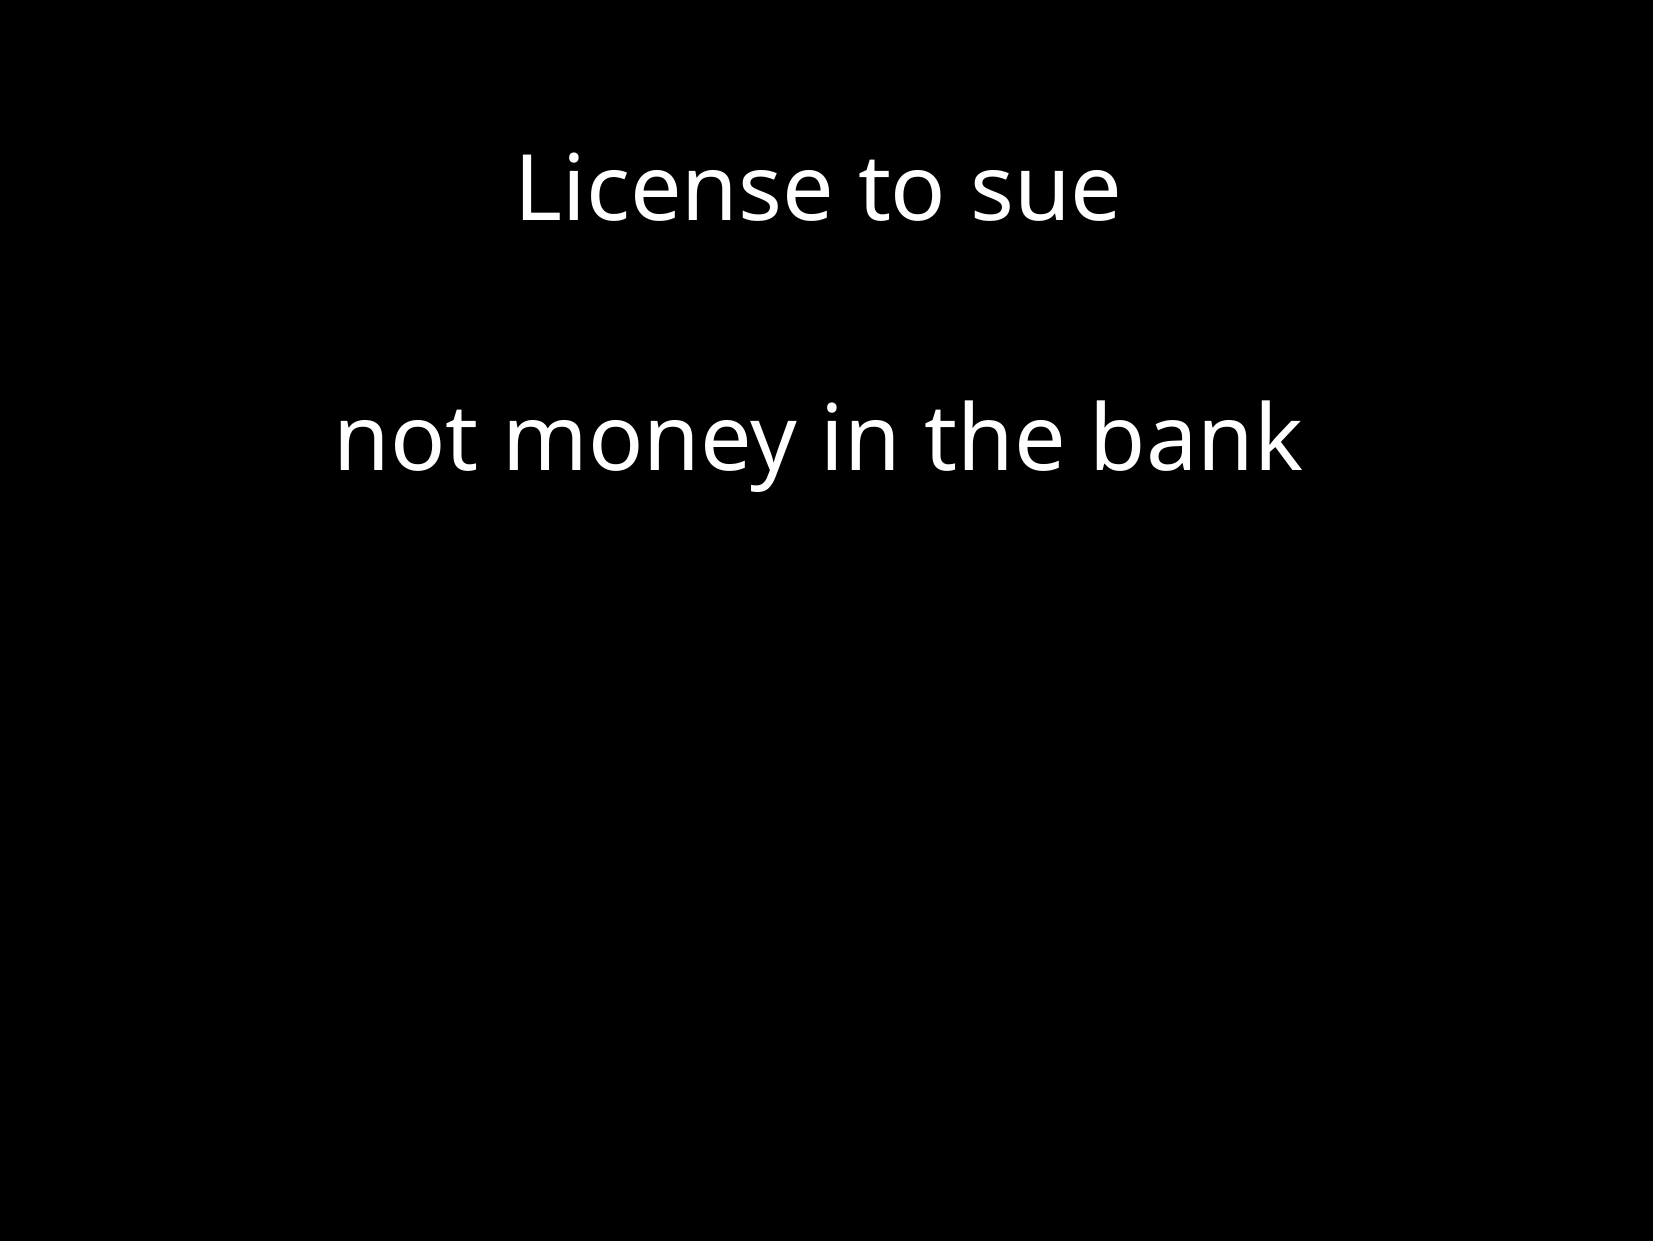

# License to sue not money in the bank